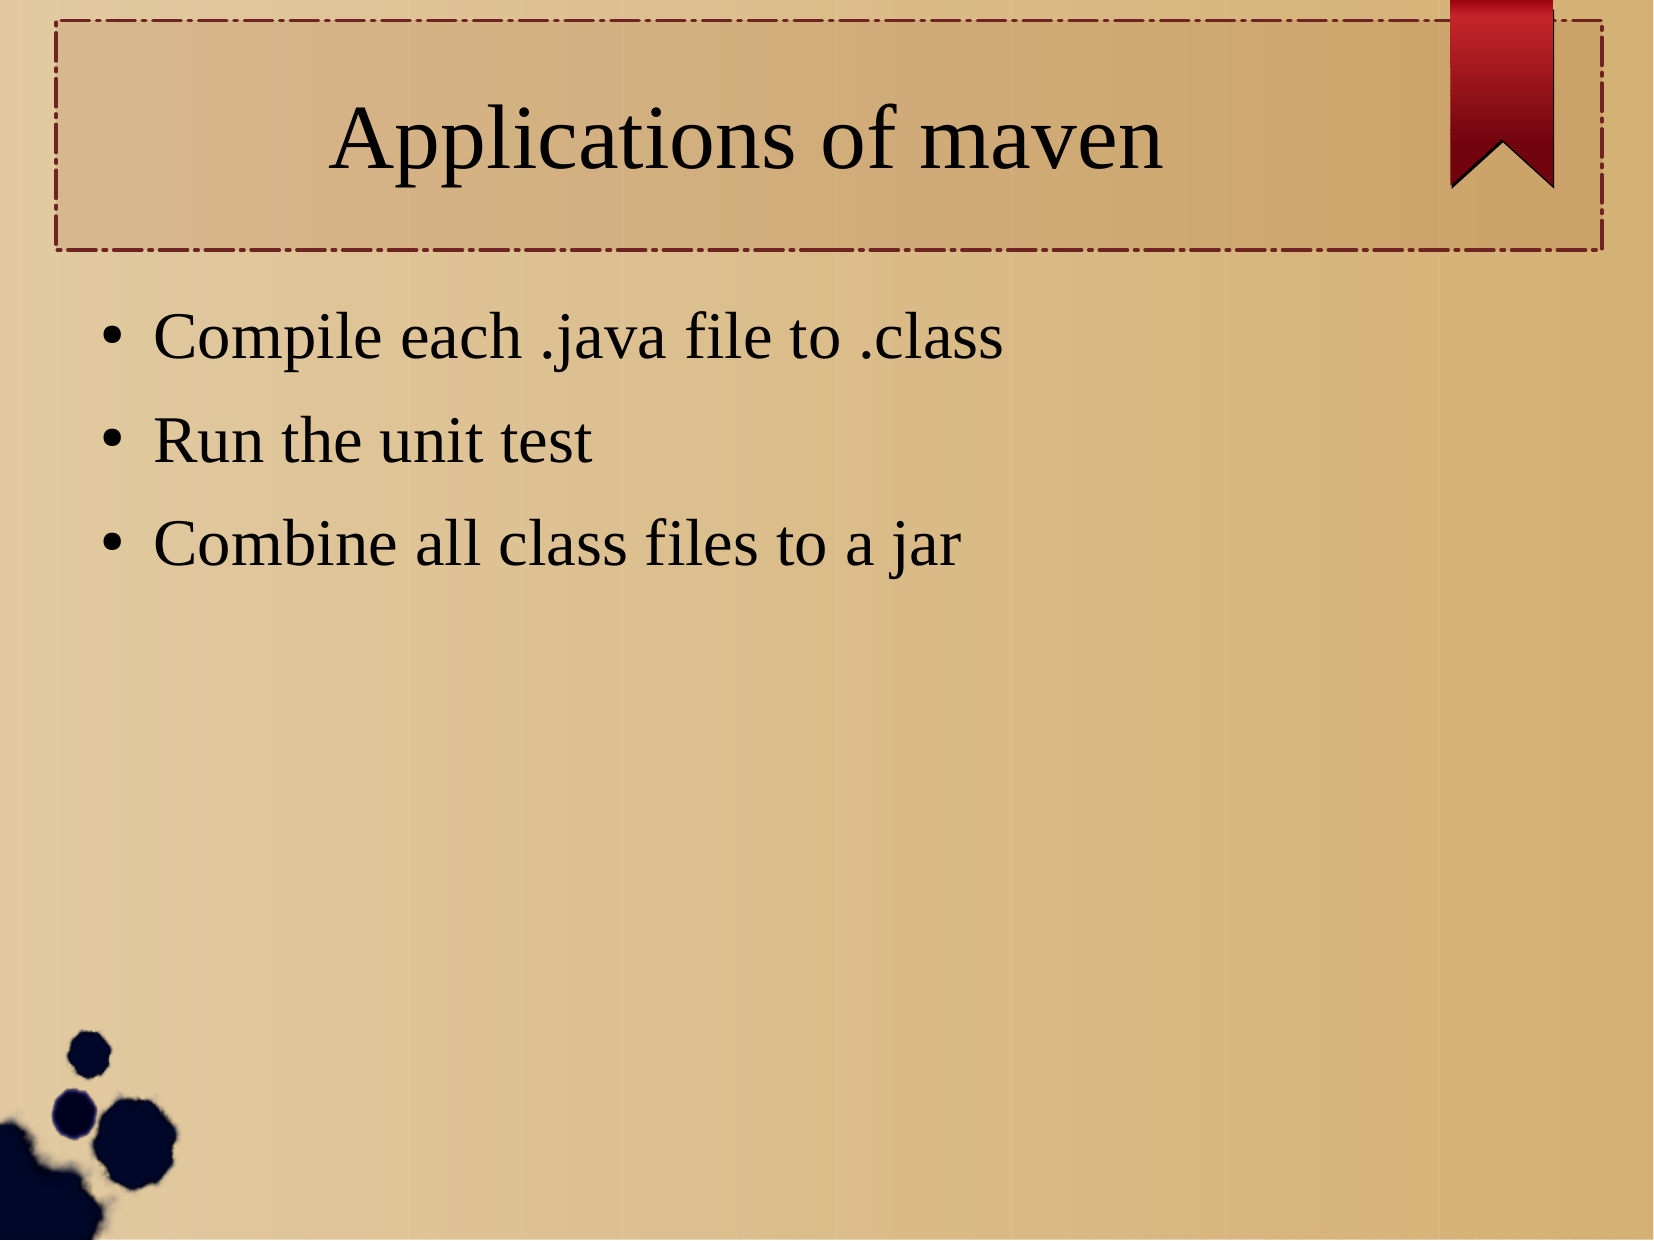

# Applications of maven
Compile each .java file to .class
Run the unit test
Combine all class files to a jar